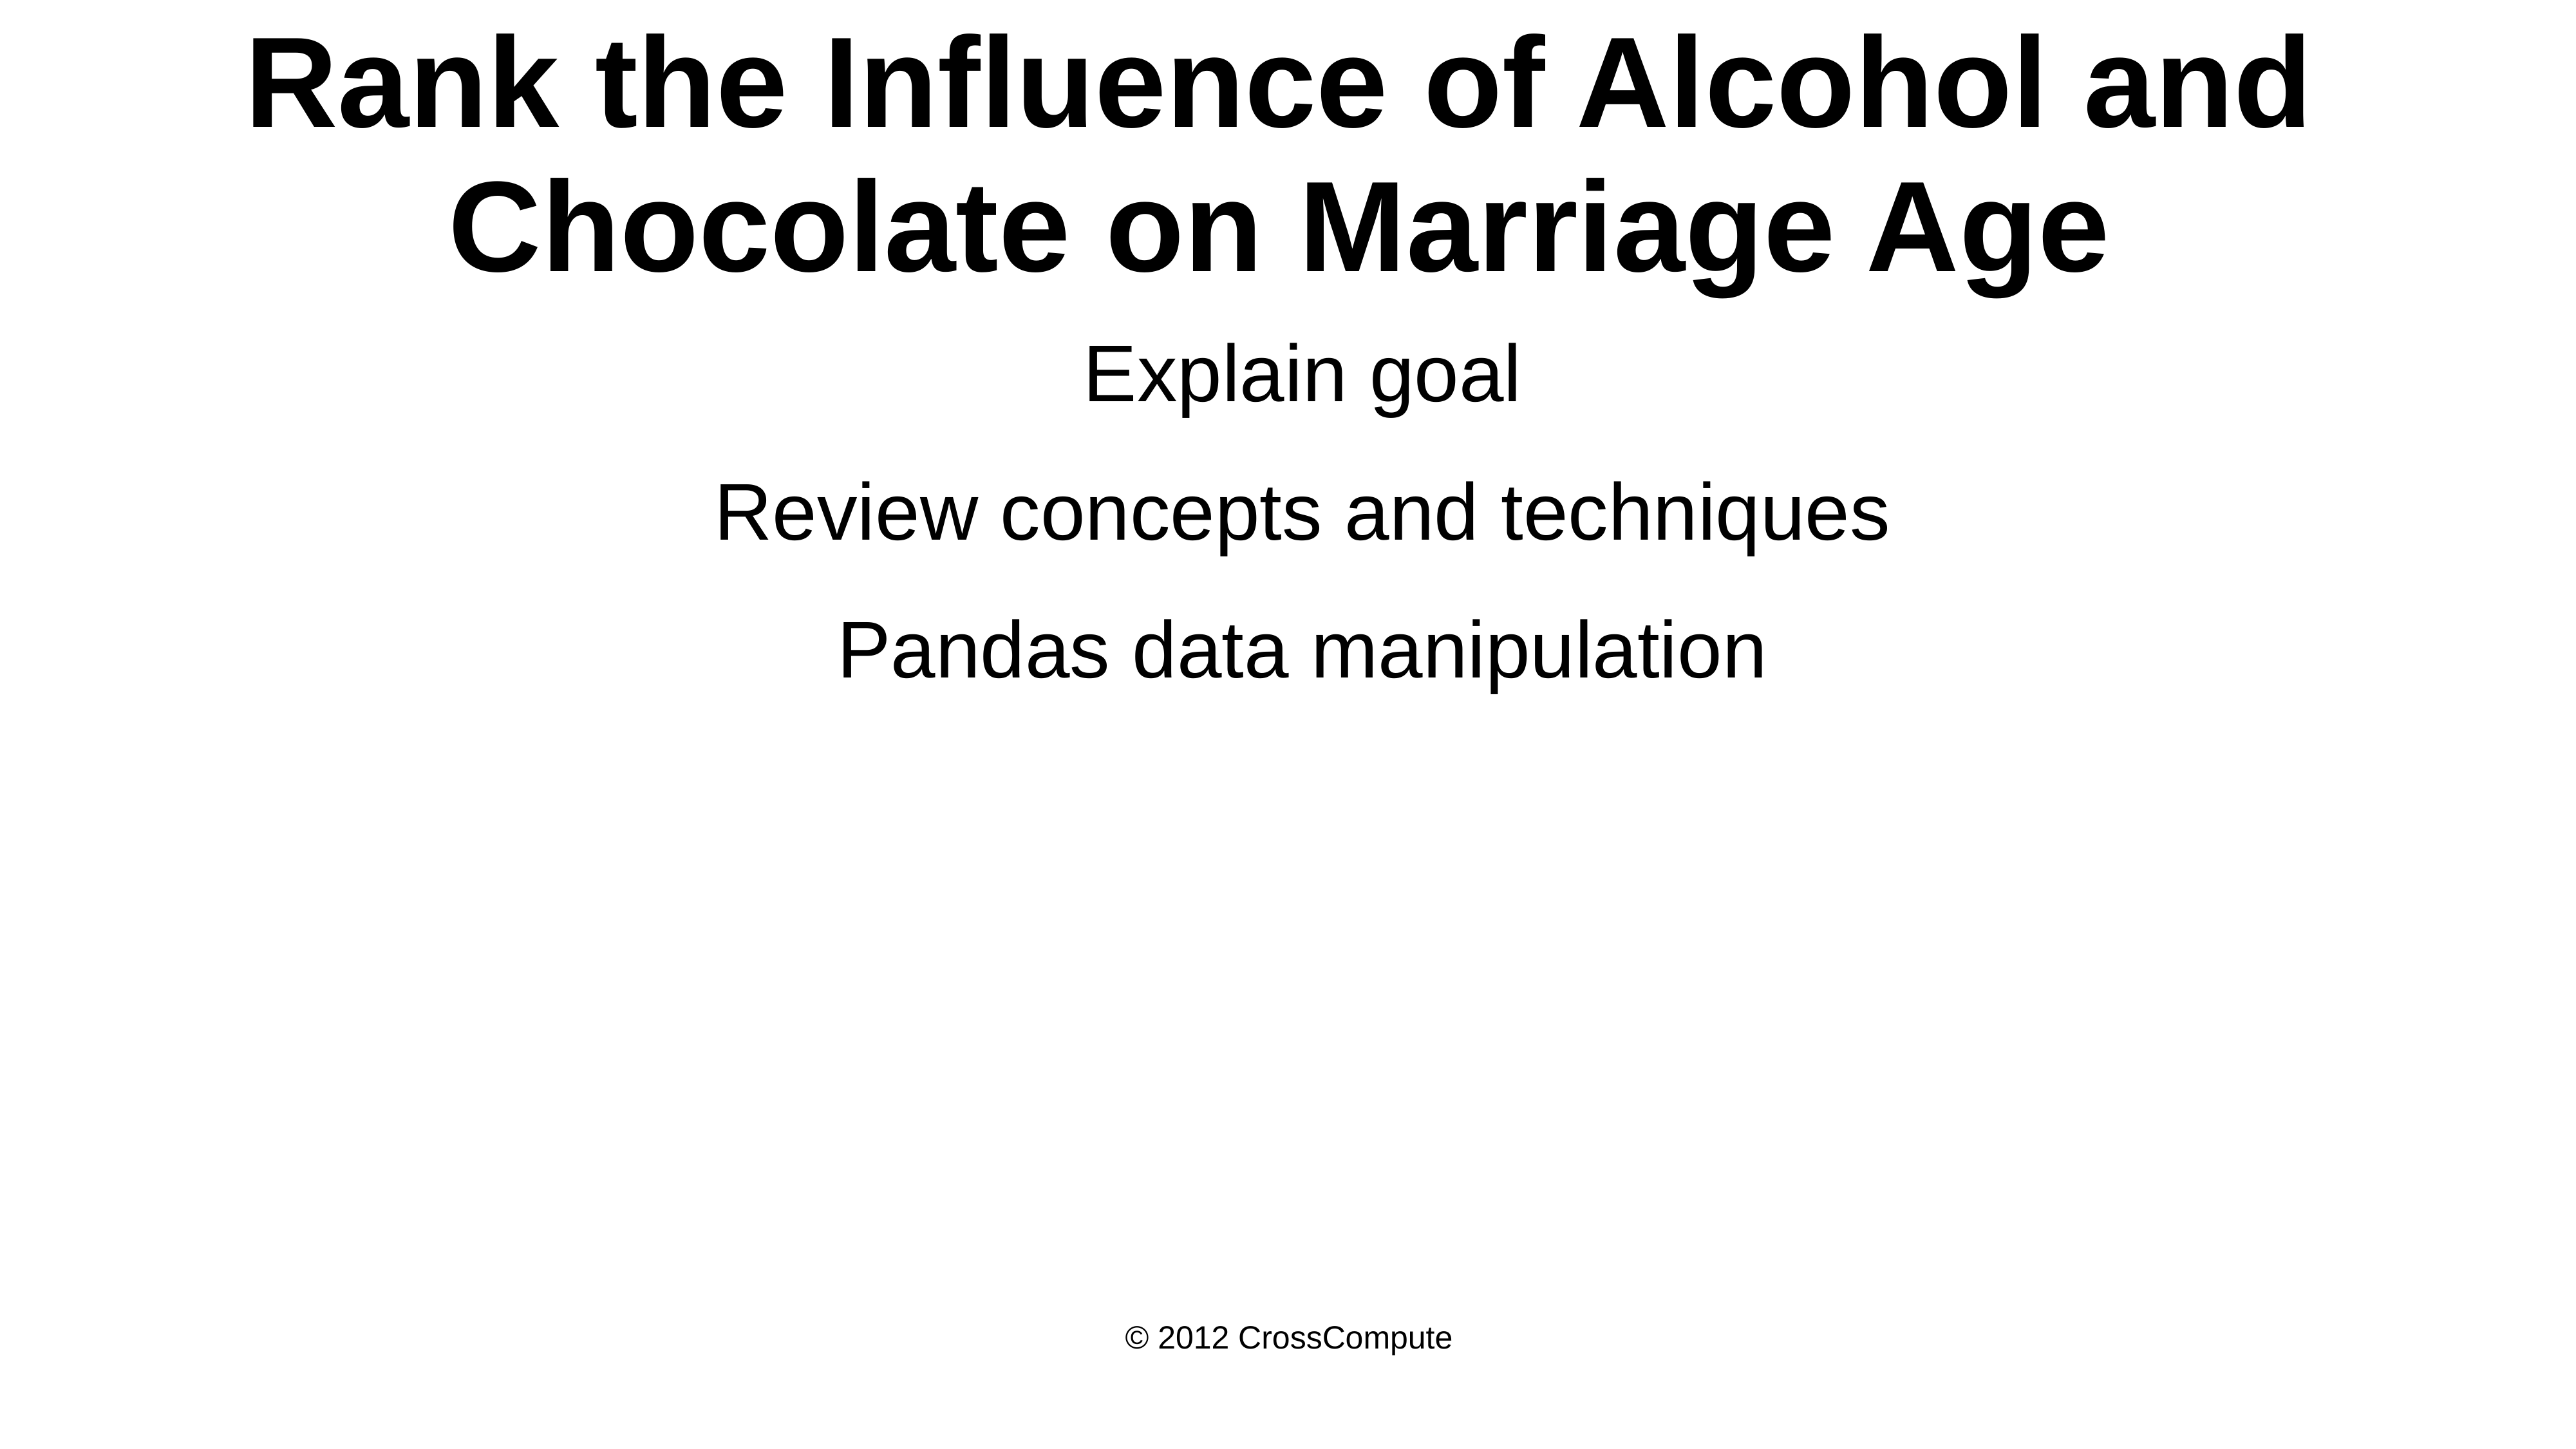

# Rank the Influence of Alcohol and Chocolate on Marriage Age
Explain goal
Review concepts and techniques
Pandas data manipulation
© 2012 CrossCompute